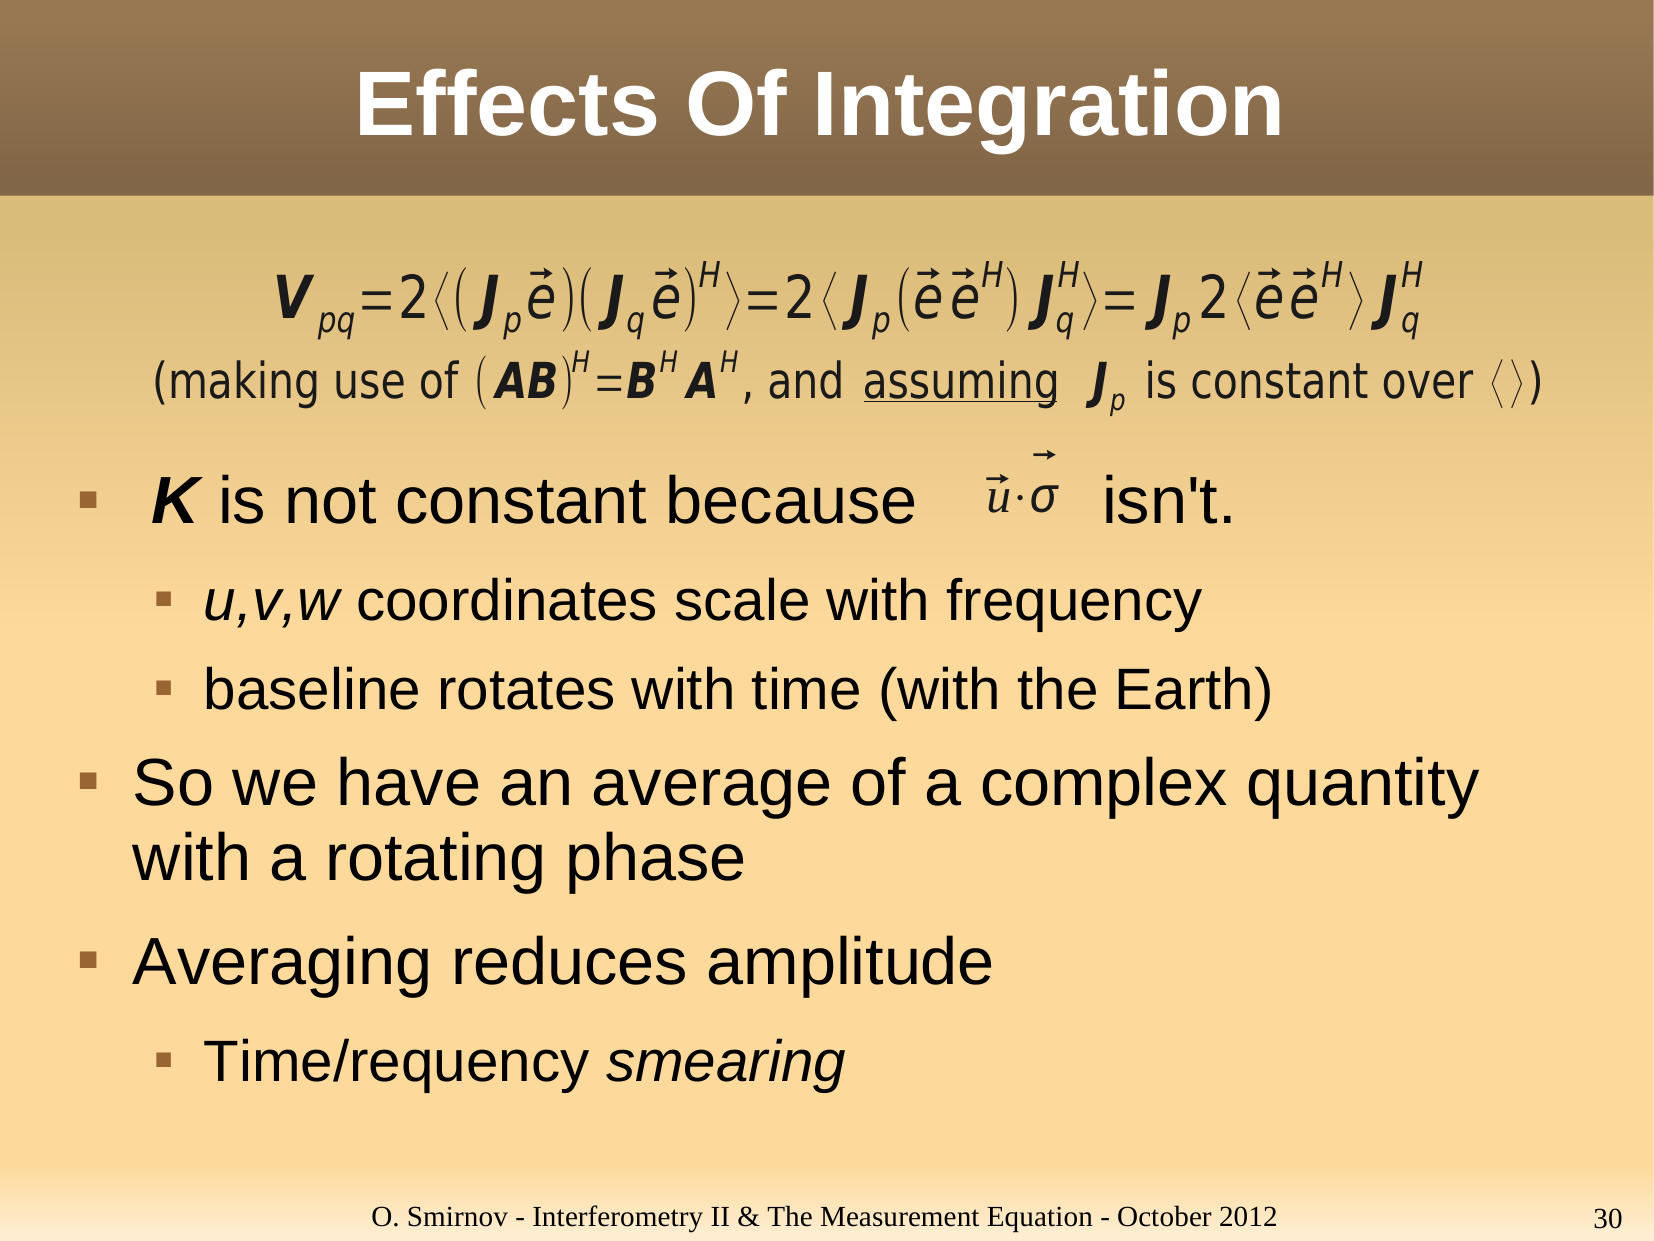

# Effects Of Integration
 K is not constant because isn't.
u,v,w coordinates scale with frequency
baseline rotates with time (with the Earth)
So we have an average of a complex quantity with a rotating phase
Averaging reduces amplitude
Time/requency smearing
O. Smirnov - Interferometry II & The Measurement Equation - October 2012
30